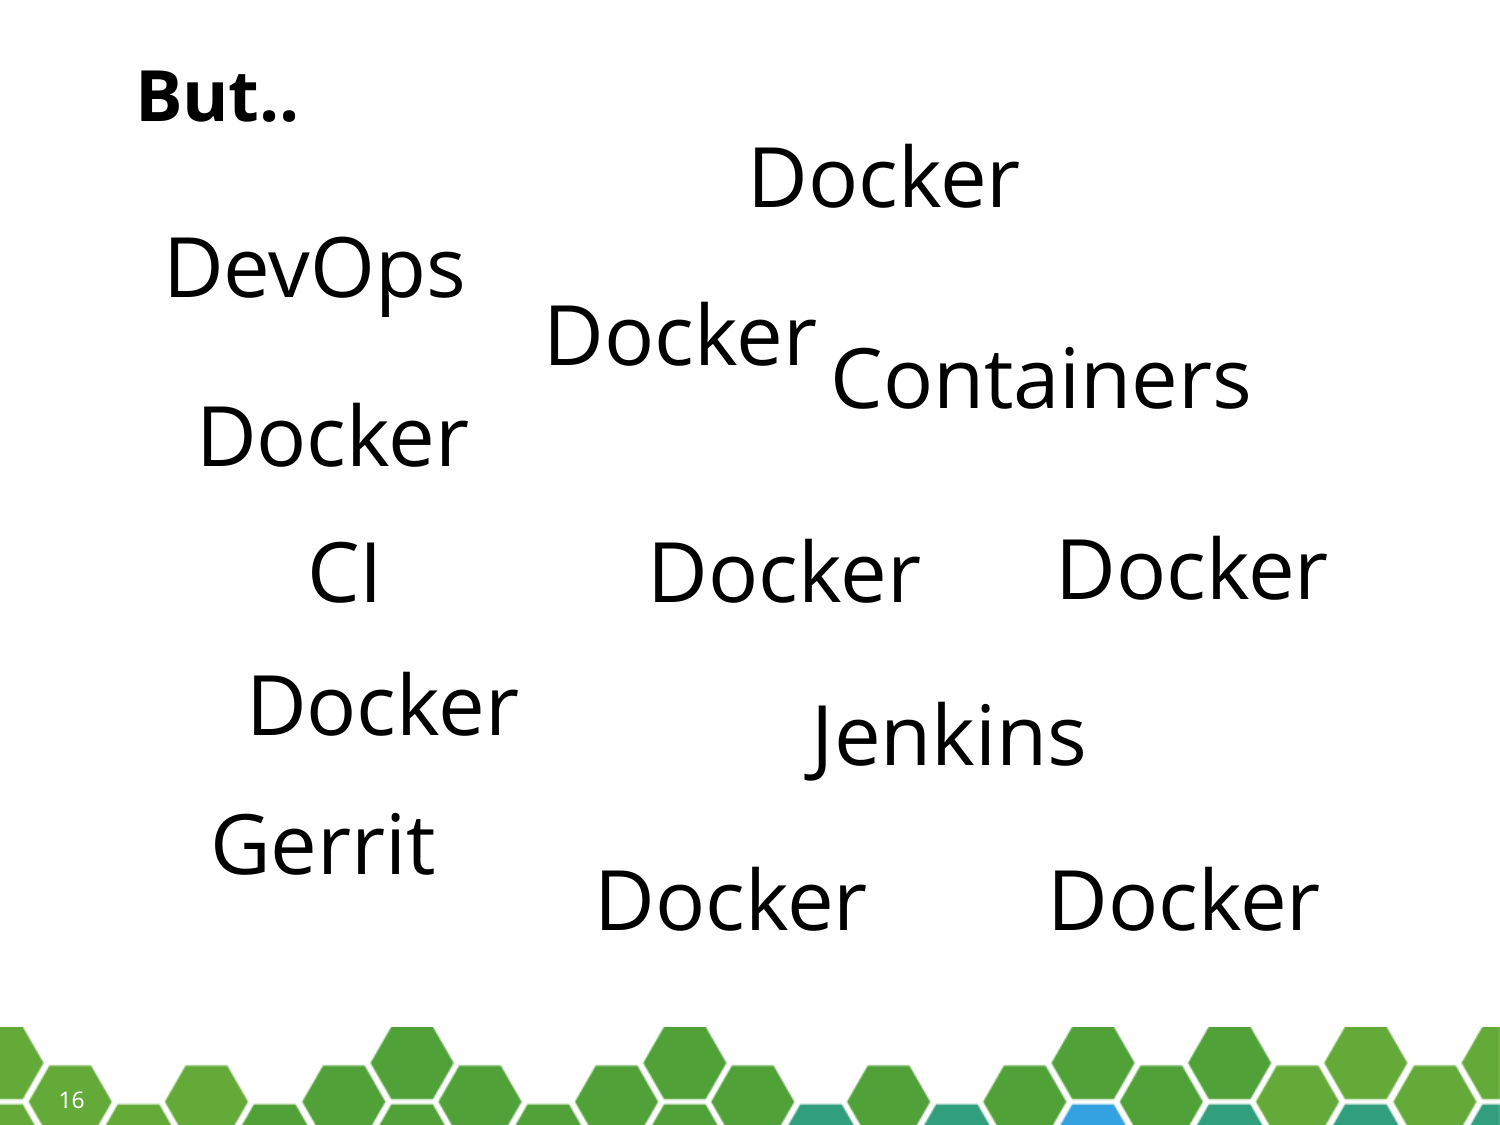

# But..
Docker
DevOps
Docker
Containers
Docker
Docker
CI
Docker
Docker
Jenkins
Gerrit
Docker
Docker